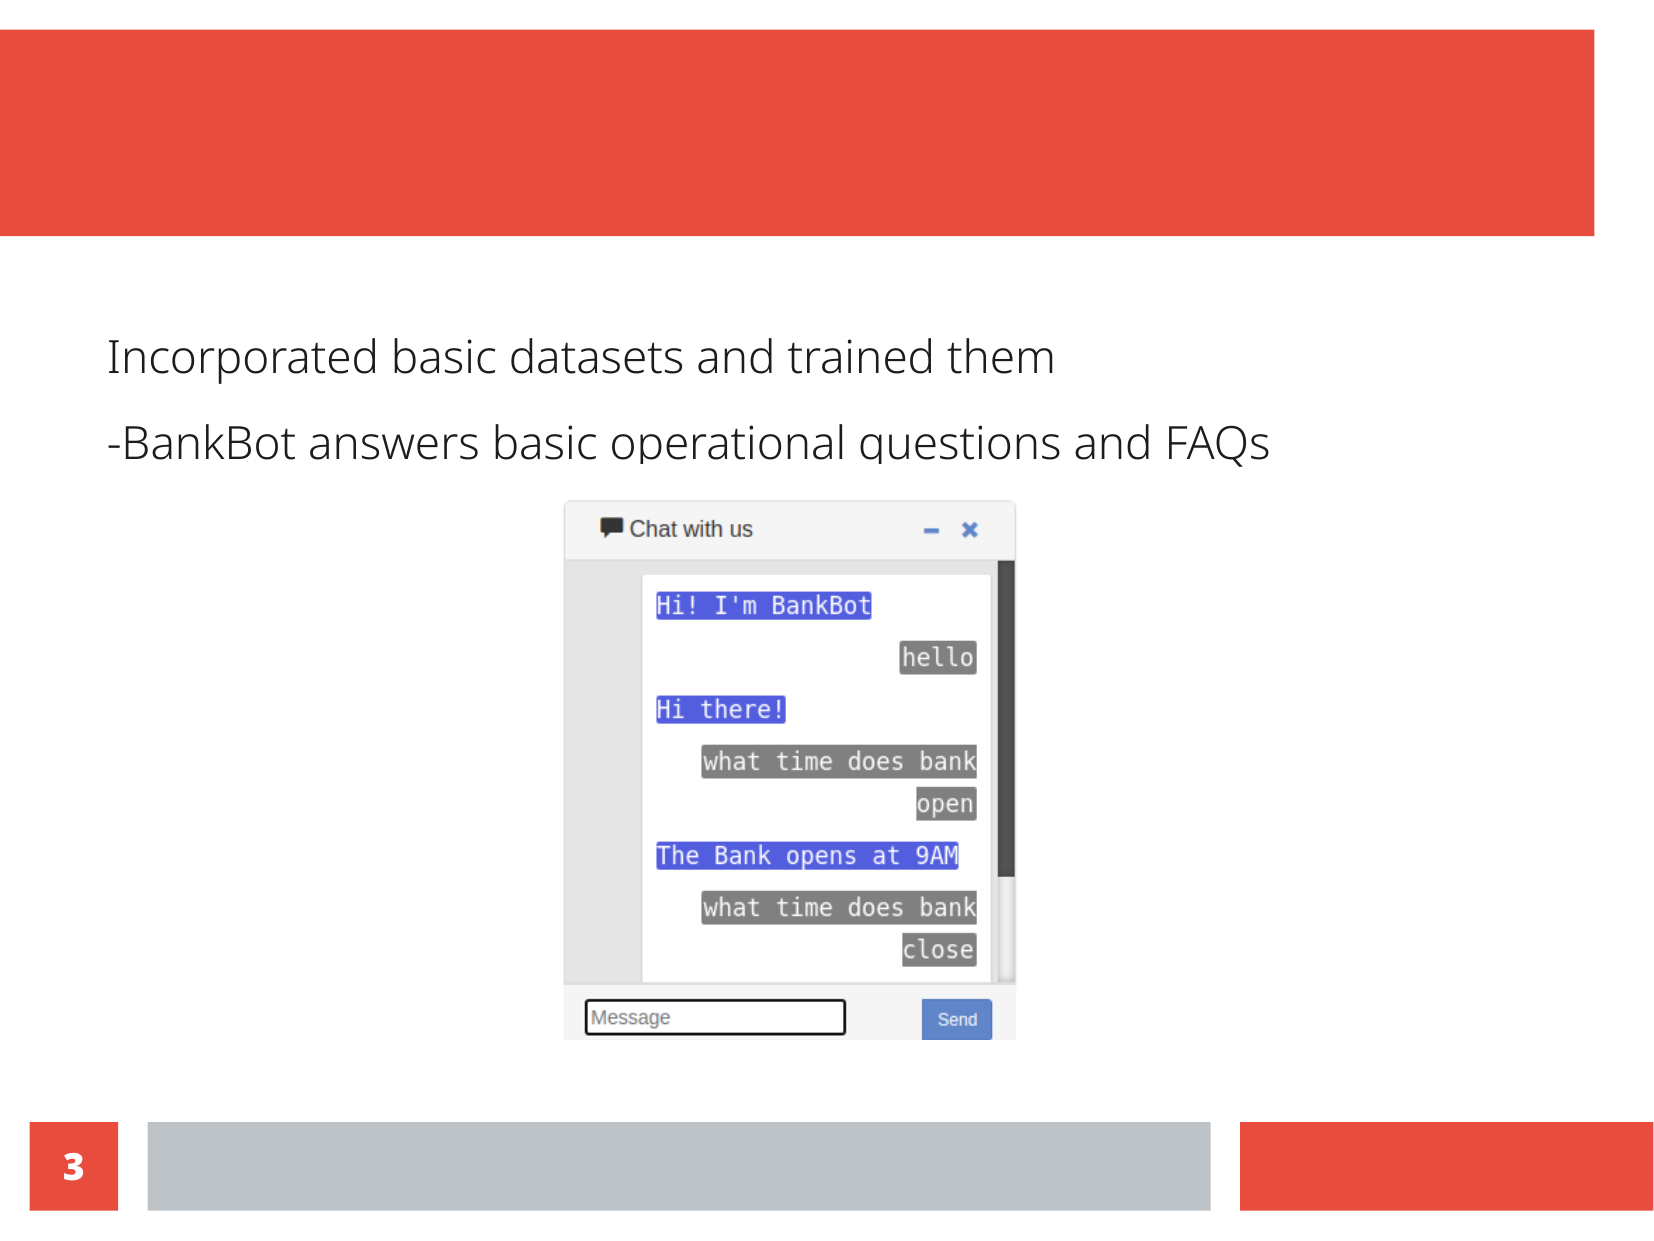

# Incorporated basic datasets and trained them
-BankBot answers basic operational questions and FAQs
3